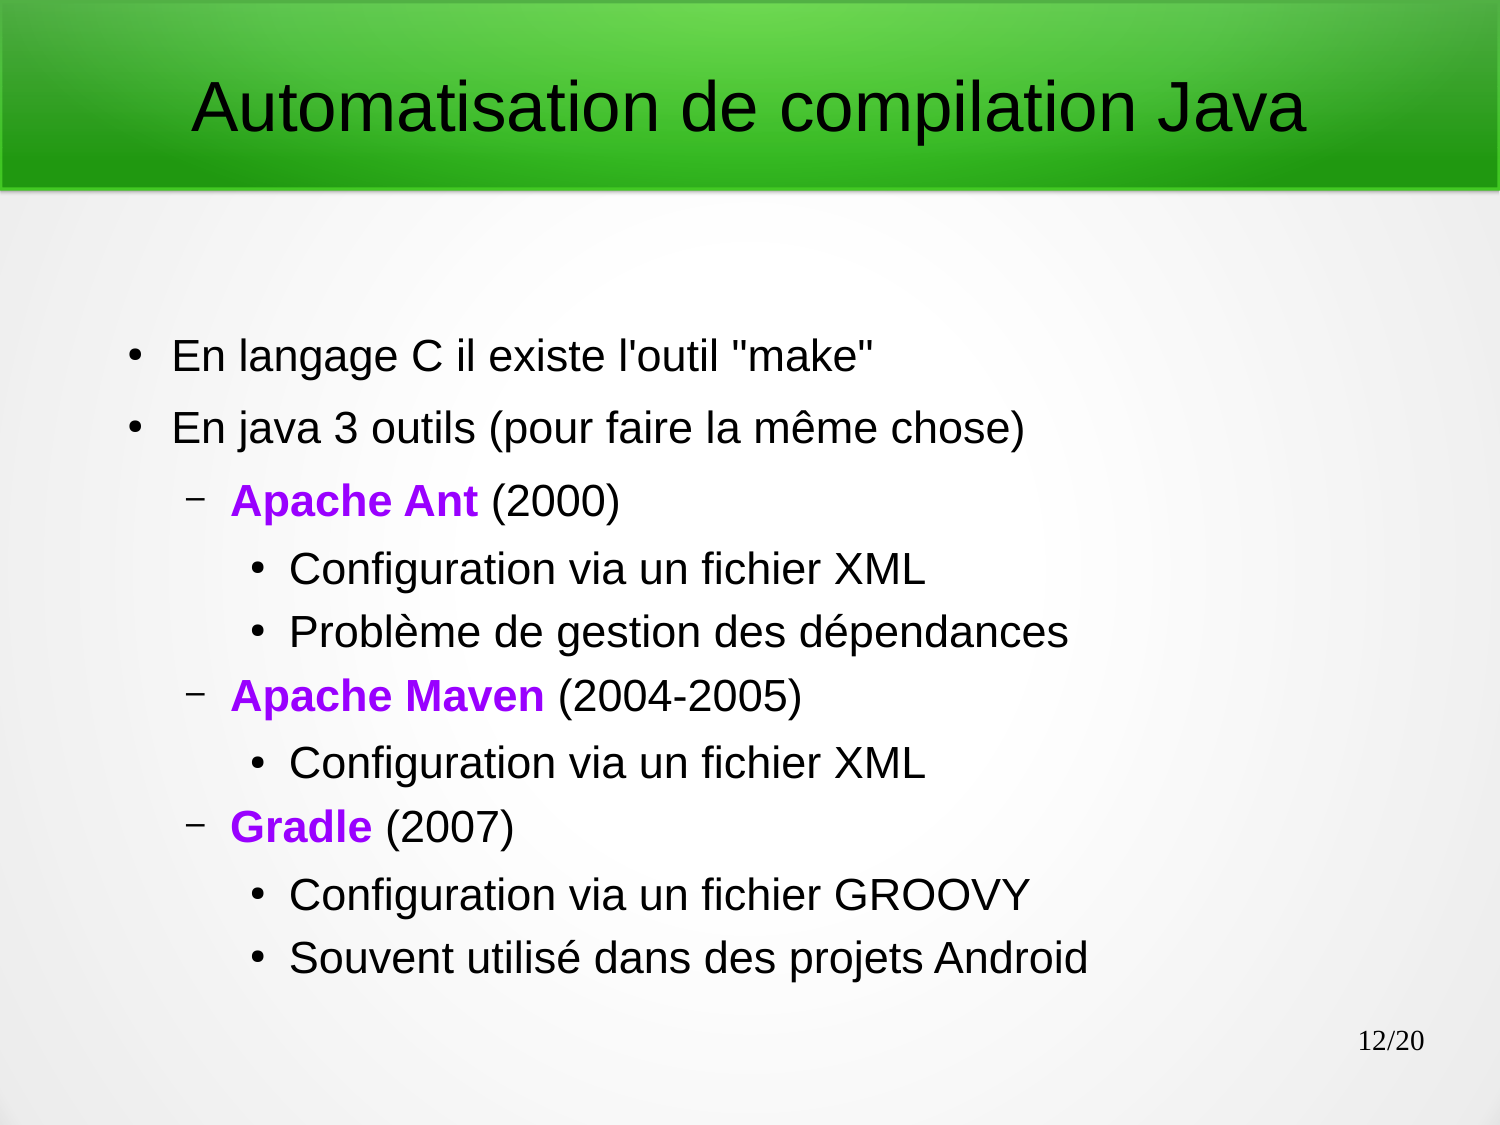

# Automatisation de compilation Java
En langage C il existe l'outil "make"
En java 3 outils (pour faire la même chose)
Apache Ant (2000)
Configuration via un fichier XML
Problème de gestion des dépendances
Apache Maven (2004-2005)
Configuration via un fichier XML
Gradle (2007)
Configuration via un fichier GROOVY
Souvent utilisé dans des projets Android
12